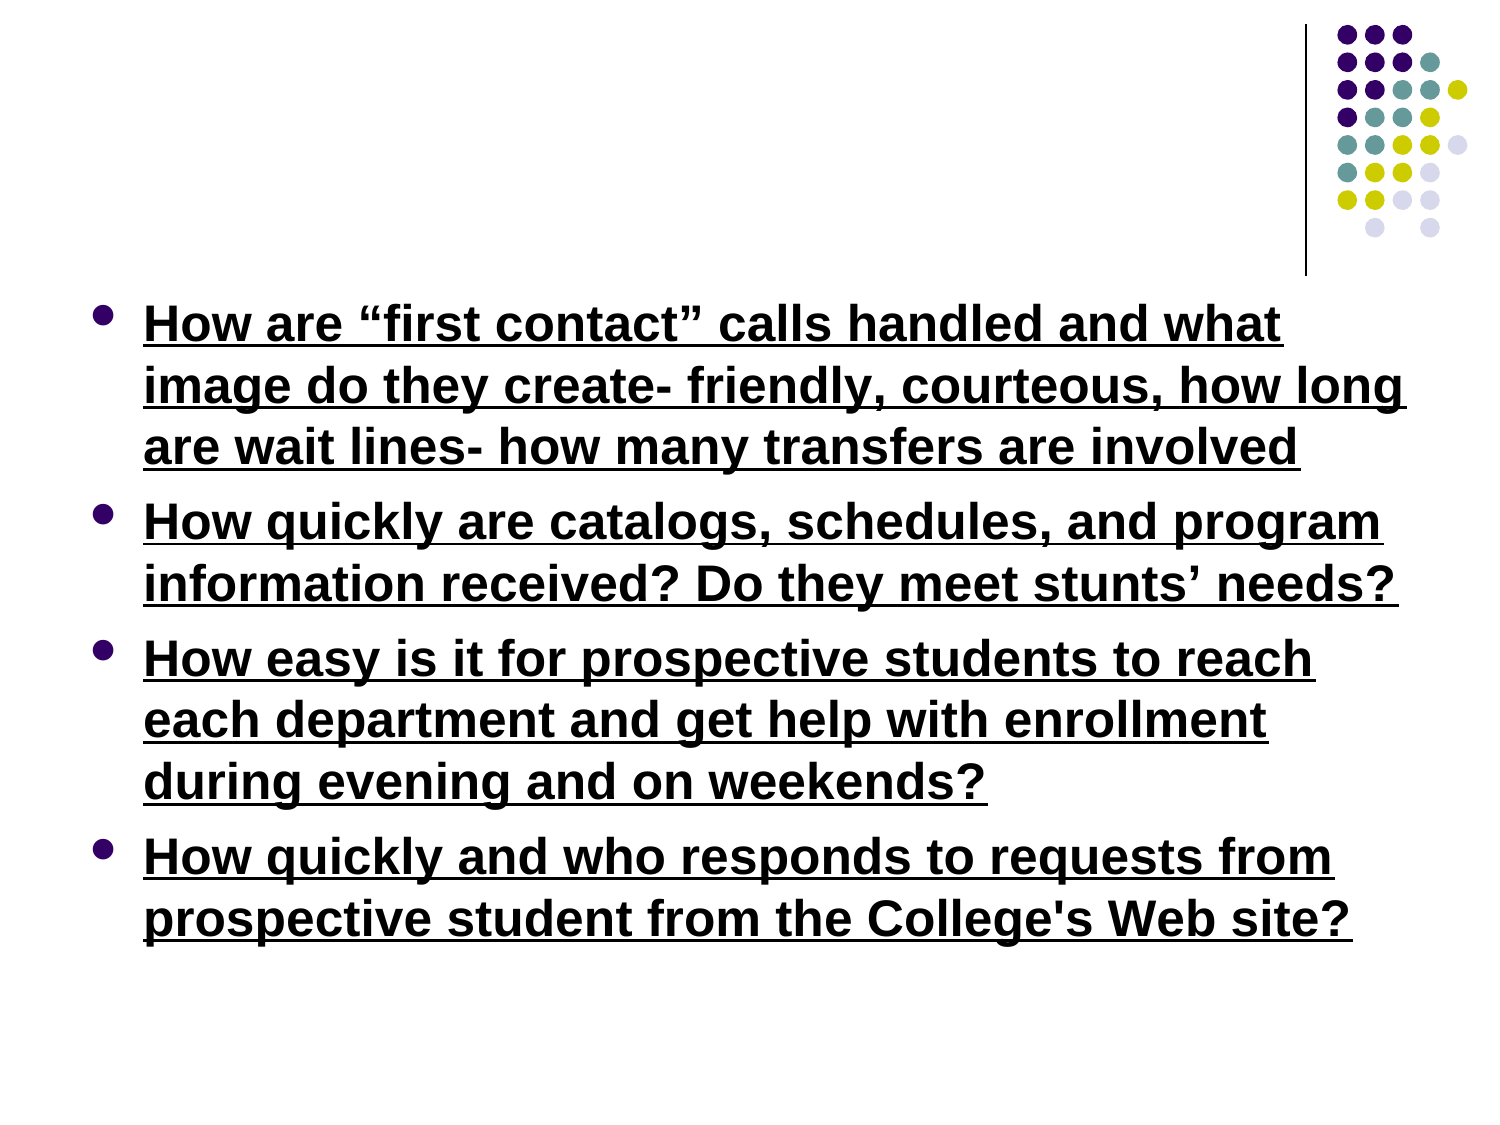

#
How are “first contact” calls handled and what image do they create- friendly, courteous, how long are wait lines- how many transfers are involved
How quickly are catalogs, schedules, and program information received? Do they meet stunts’ needs?
How easy is it for prospective students to reach each department and get help with enrollment during evening and on weekends?
How quickly and who responds to requests from prospective student from the College's Web site?